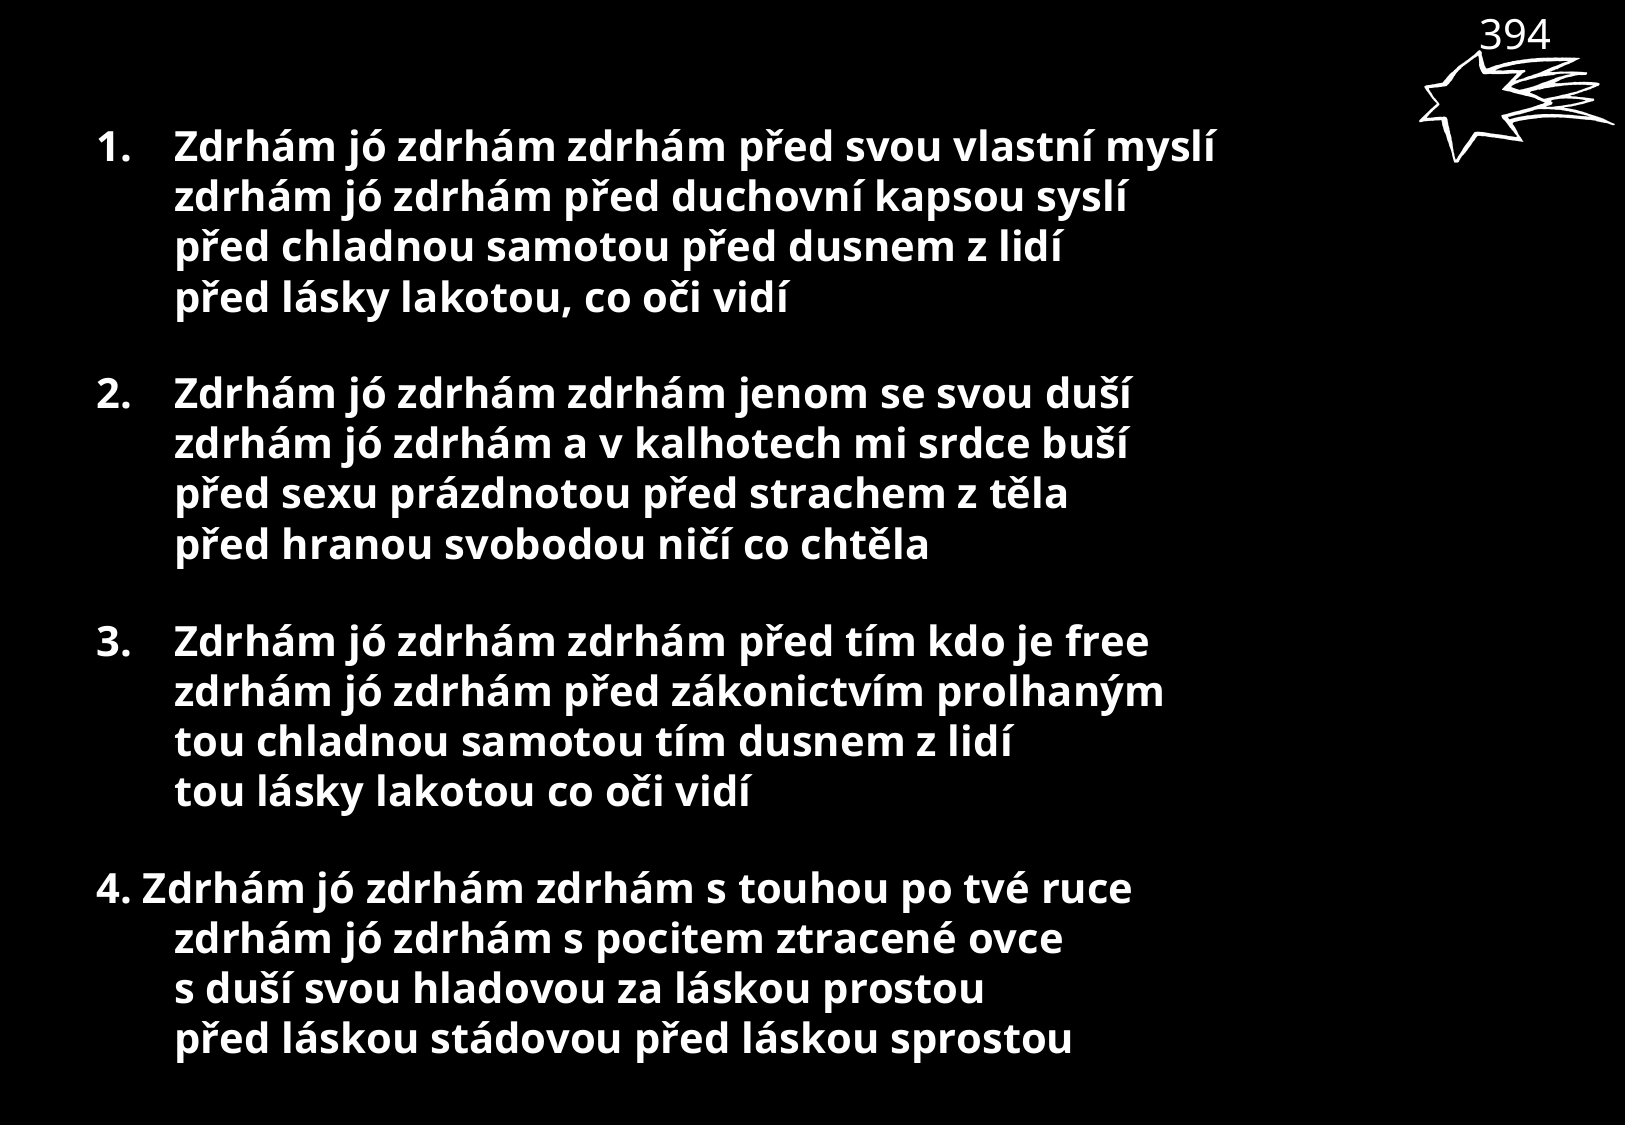

394
# 1. 	Zdrhám jó zdrhám zdrhám před svou vlastní myslí zdrhám jó zdrhám před duchovní kapsou syslí před chladnou samotou před dusnem z lidí před lásky lakotou, co oči vidí
2.	Zdrhám jó zdrhám zdrhám jenom se svou duší
zdrhám jó zdrhám a v kalhotech mi srdce buší
před sexu prázdnotou před strachem z těla
před hranou svobodou ničí co chtěla
3.	Zdrhám jó zdrhám zdrhám před tím kdo je free
zdrhám jó zdrhám před zákonictvím prolhaným
tou chladnou samotou tím dusnem z lidí
tou lásky lakotou co oči vidí
4. Zdrhám jó zdrhám zdrhám s touhou po tvé ruce
zdrhám jó zdrhám s pocitem ztracené ovce
s duší svou hladovou za láskou prostou
před láskou stádovou před láskou sprostou